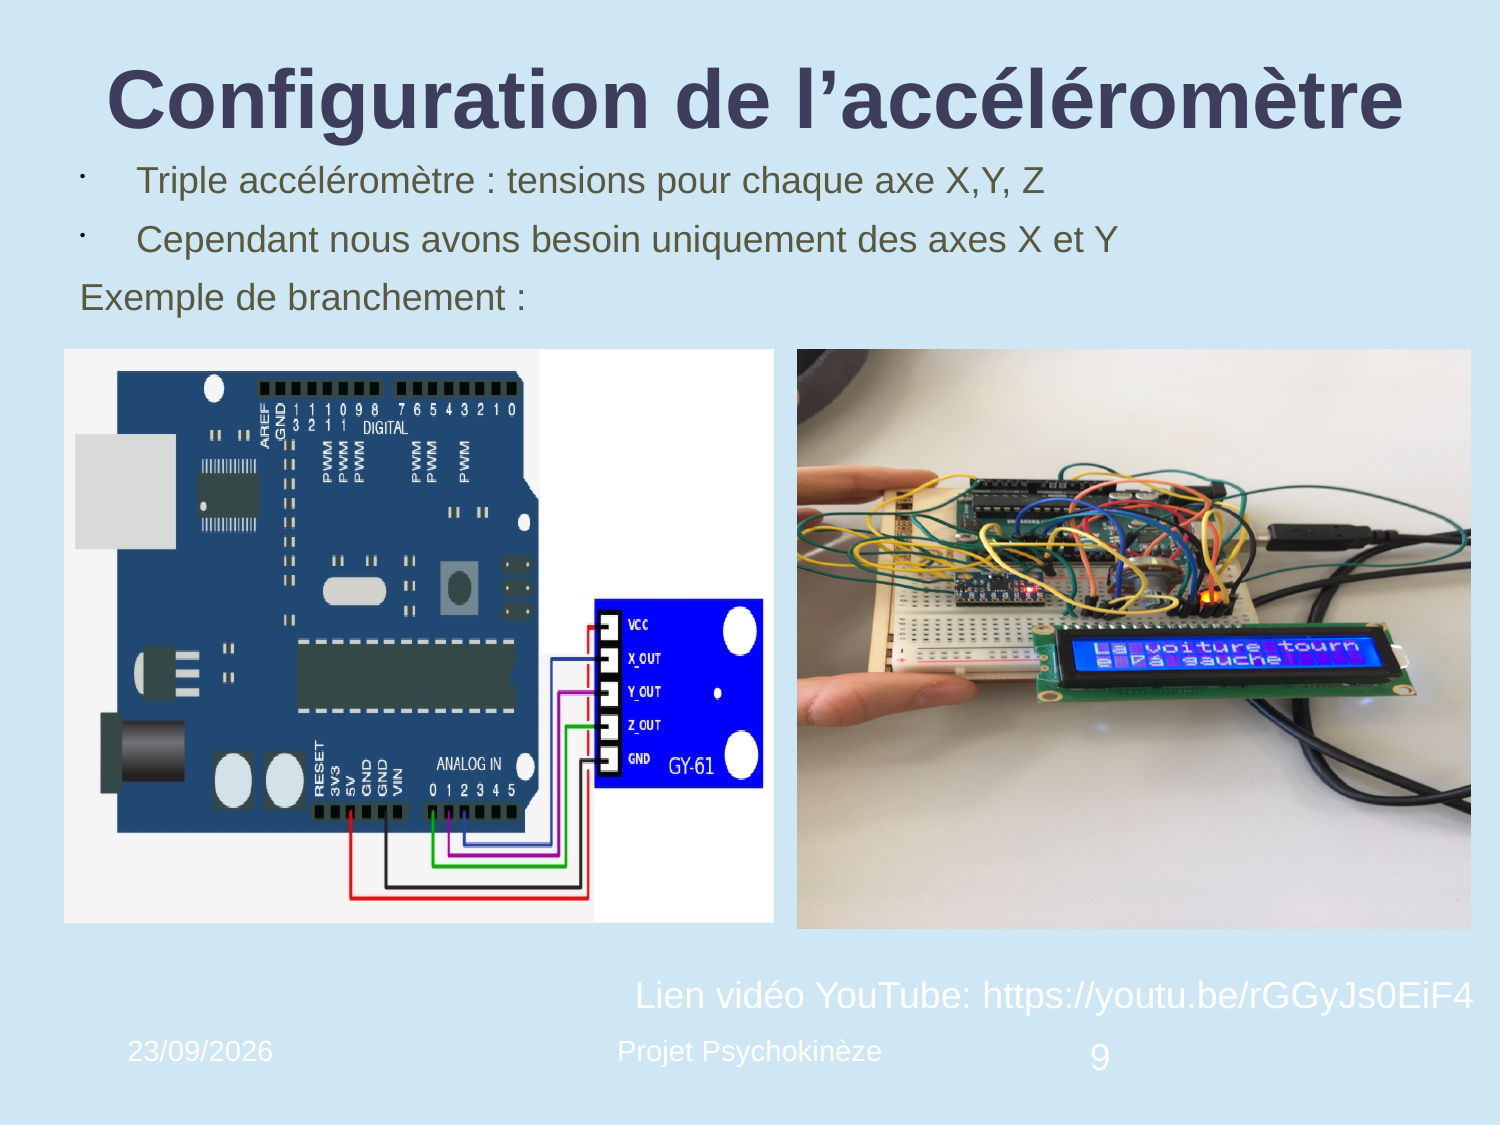

# Configuration de l’accéléromètre
Triple accéléromètre : tensions pour chaque axe X,Y, Z
Cependant nous avons besoin uniquement des axes X et Y
Exemple de branchement :
Lien vidéo YouTube: https://youtu.be/rGGyJs0EiF4